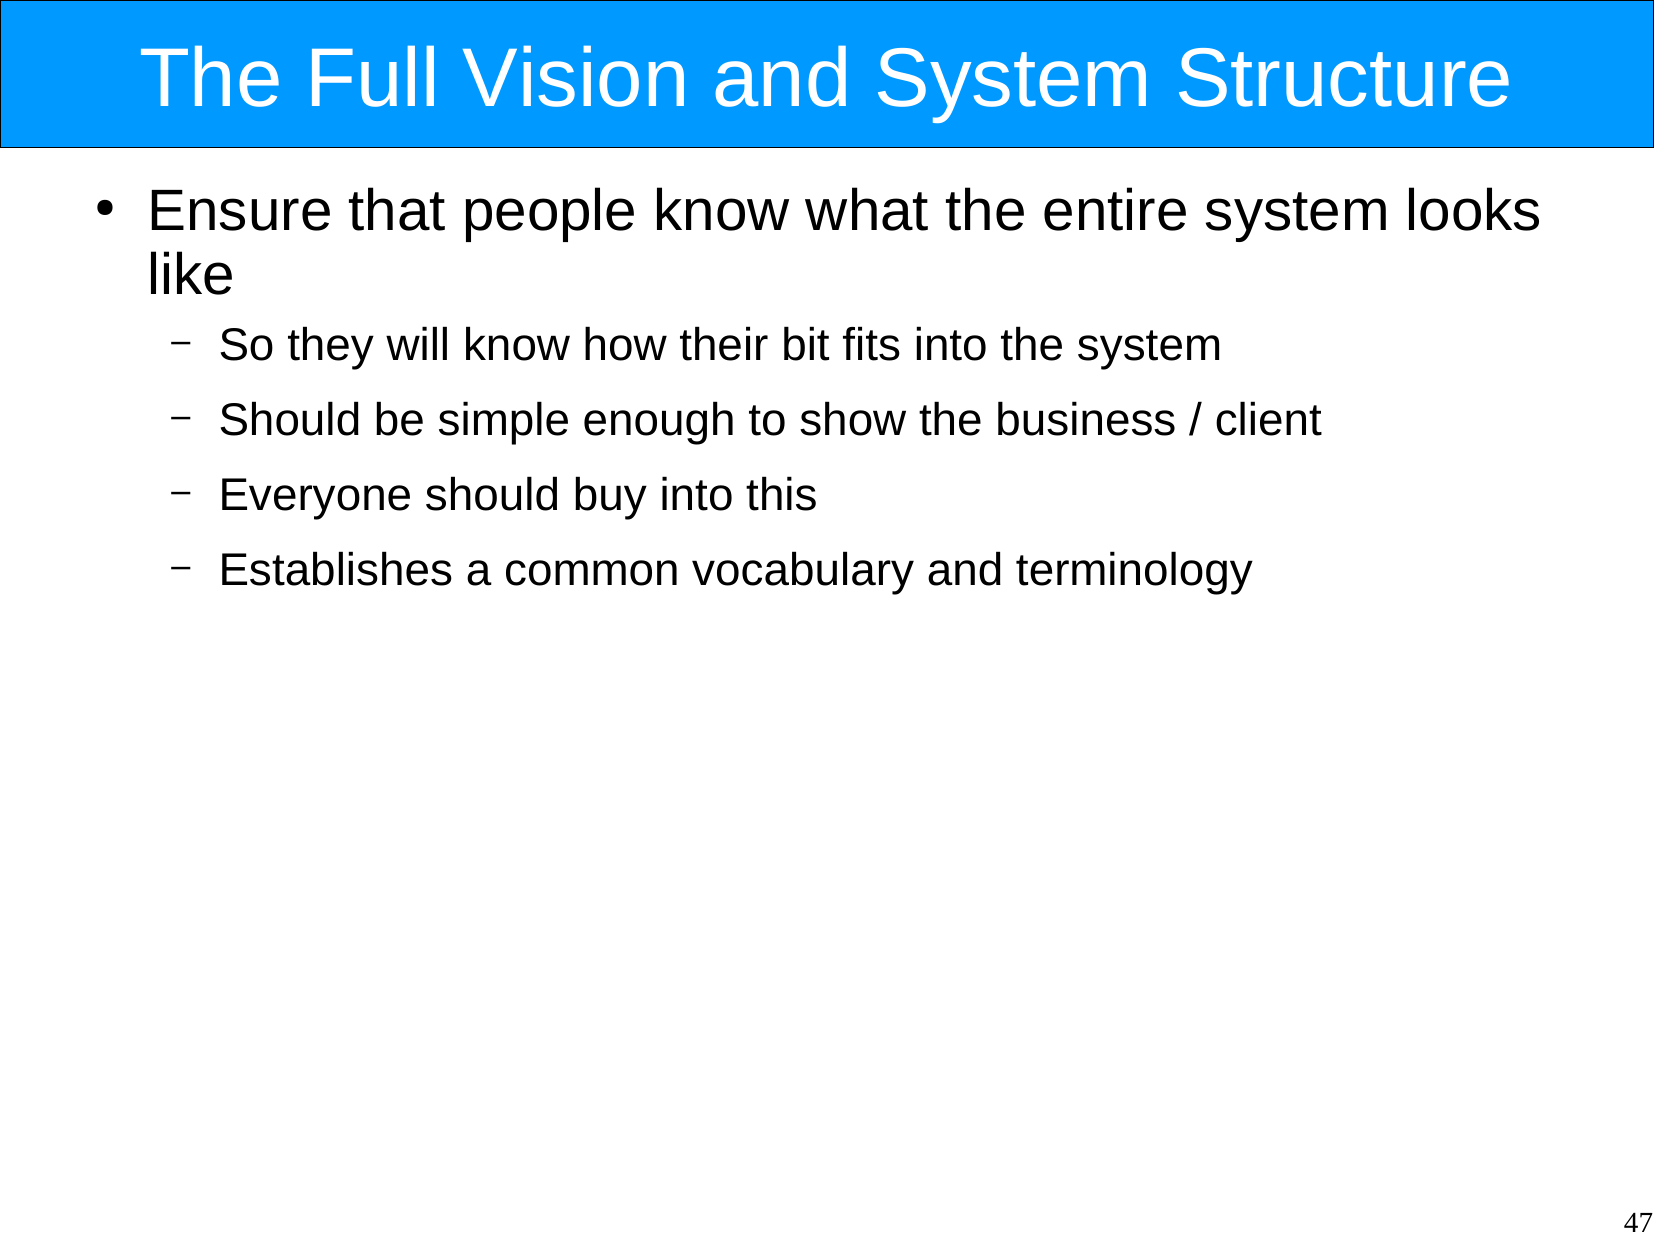

# The Full Vision and System Structure
Ensure that people know what the entire system looks like
So they will know how their bit fits into the system
Should be simple enough to show the business / client
Everyone should buy into this
Establishes a common vocabulary and terminology
47